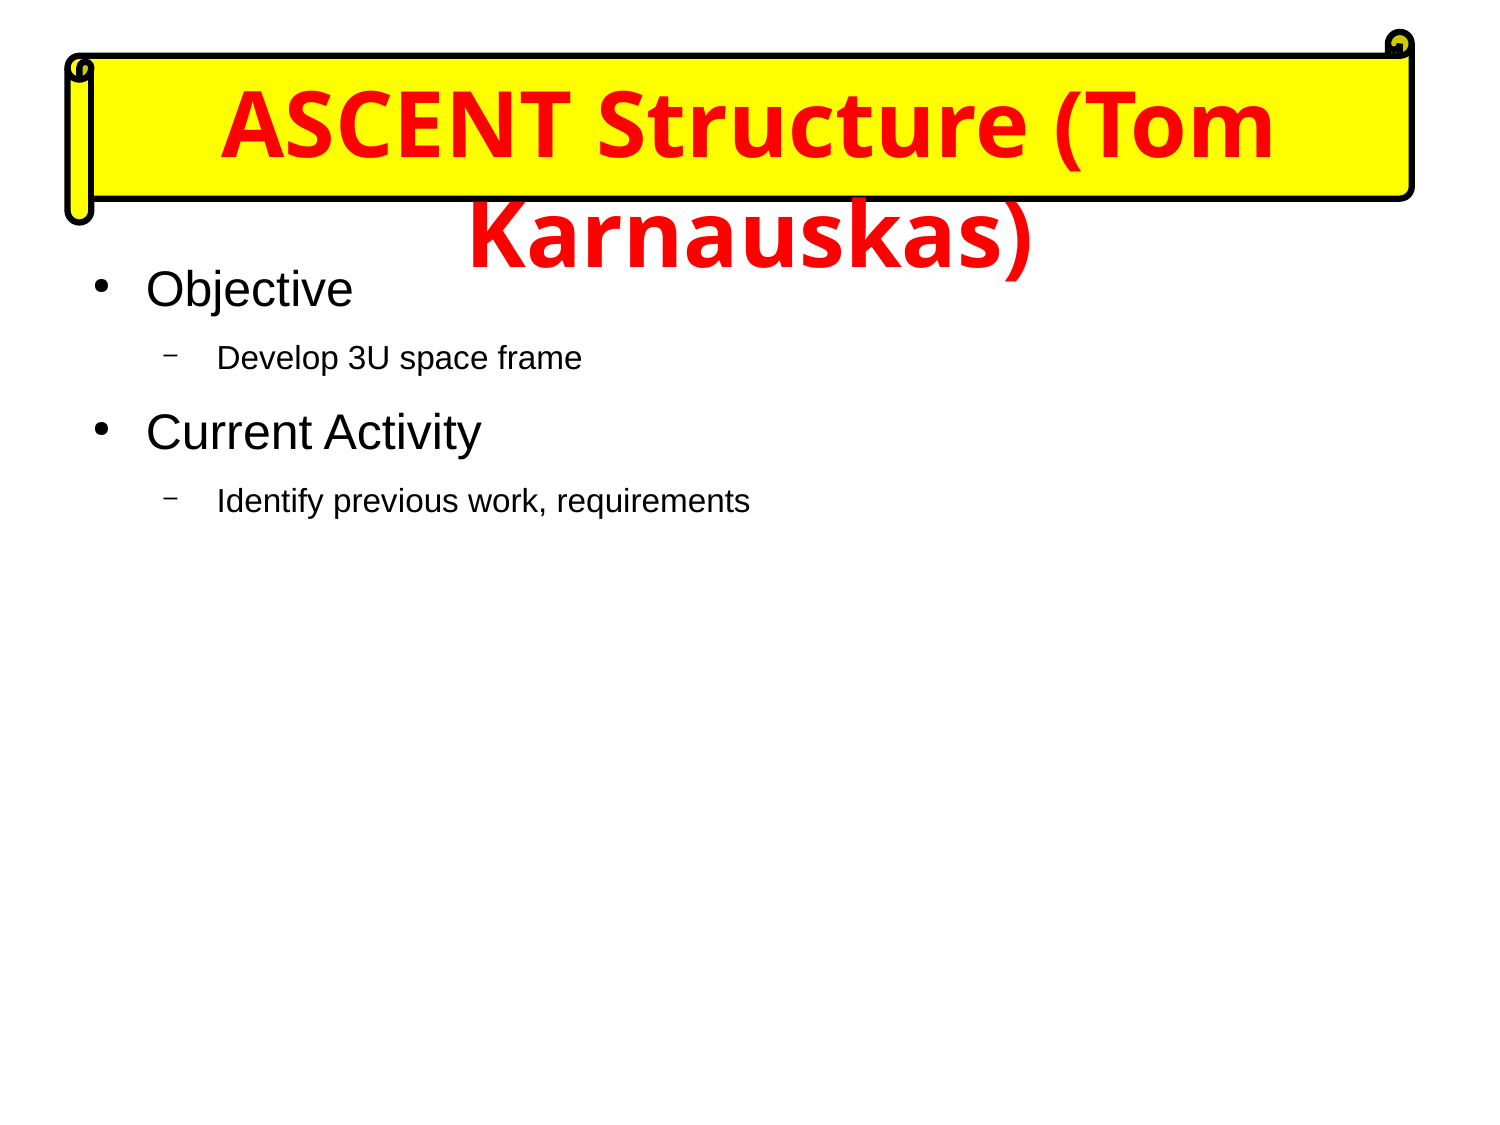

ASCENT Structure (Tom Karnauskas)
# Objective
Develop 3U space frame
Current Activity
Identify previous work, requirements